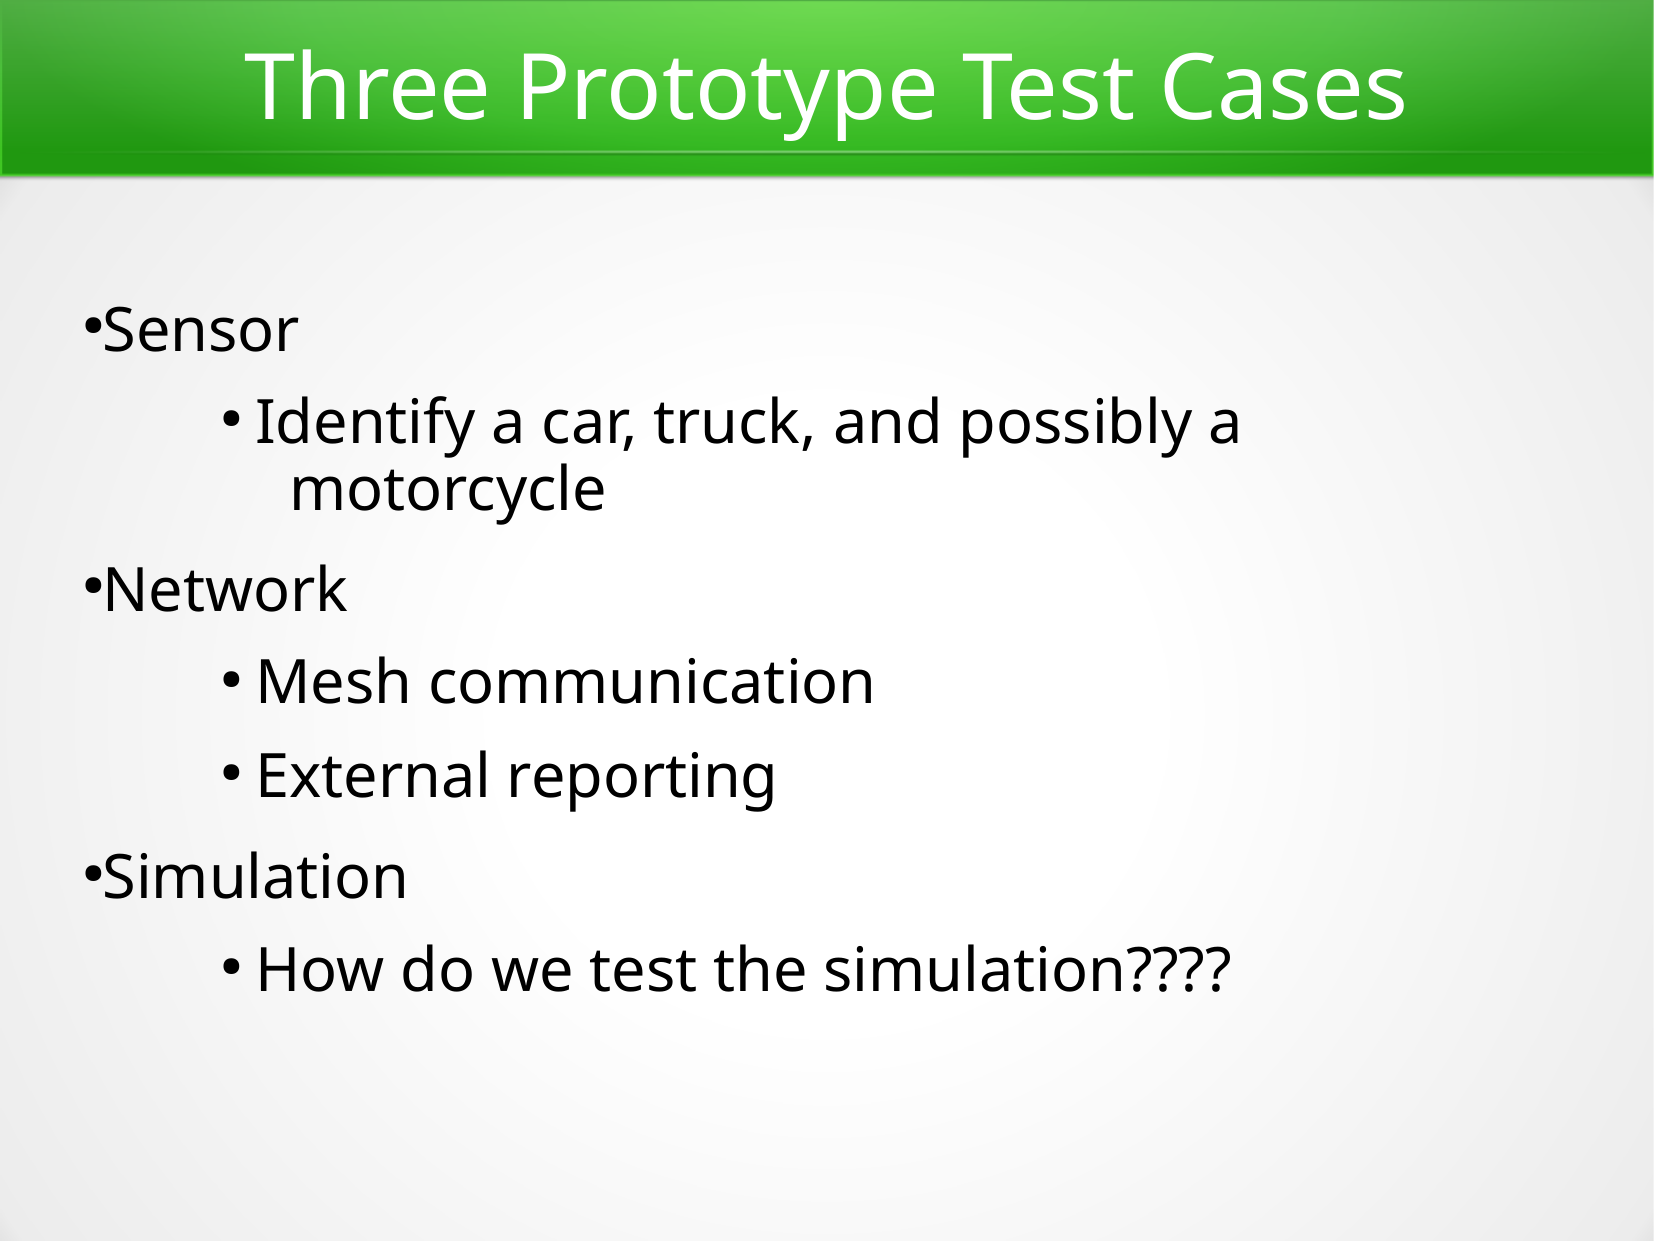

# Three Prototype Test Cases
Sensor
Identify a car, truck, and possibly a motorcycle
Network
Mesh communication
External reporting
Simulation
How do we test the simulation????